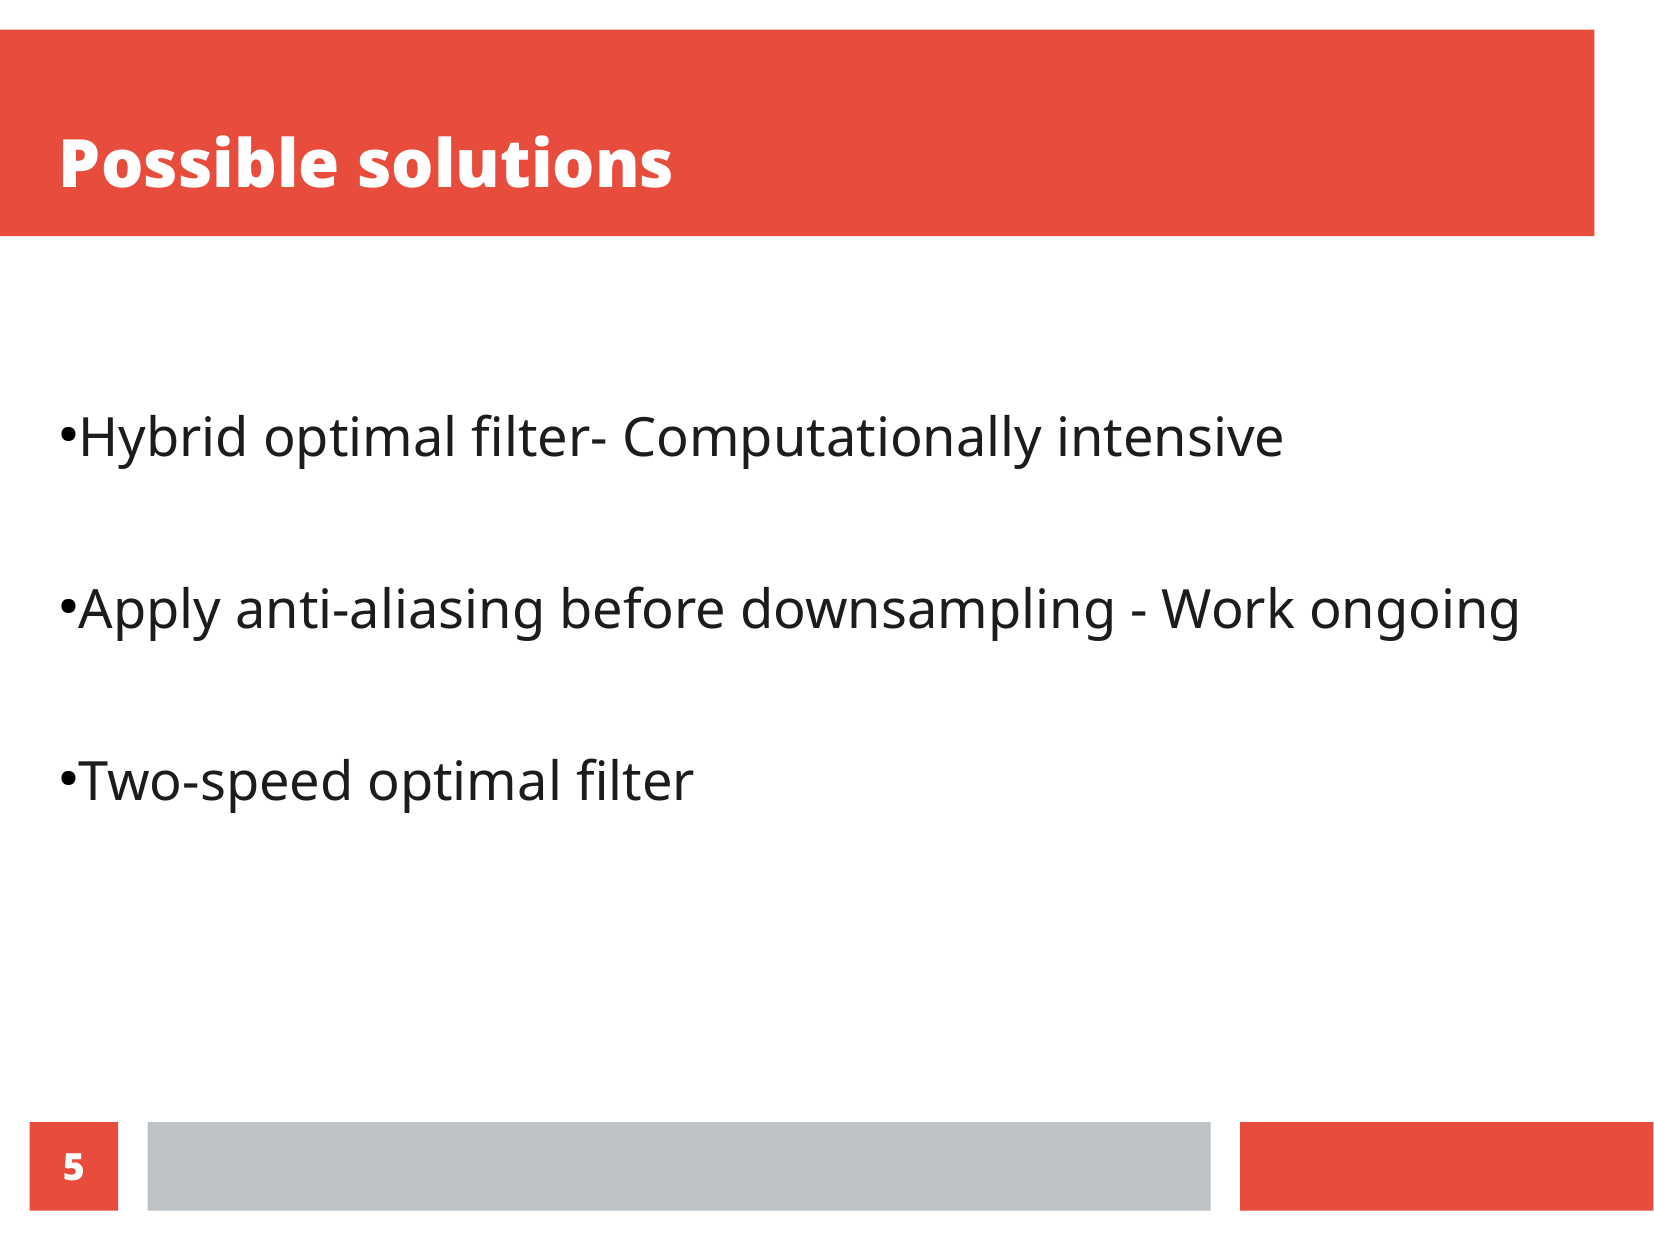

# Possible solutions
Hybrid optimal filter- Computationally intensive
Apply anti-aliasing before downsampling - Work ongoing
Two-speed optimal filter
5